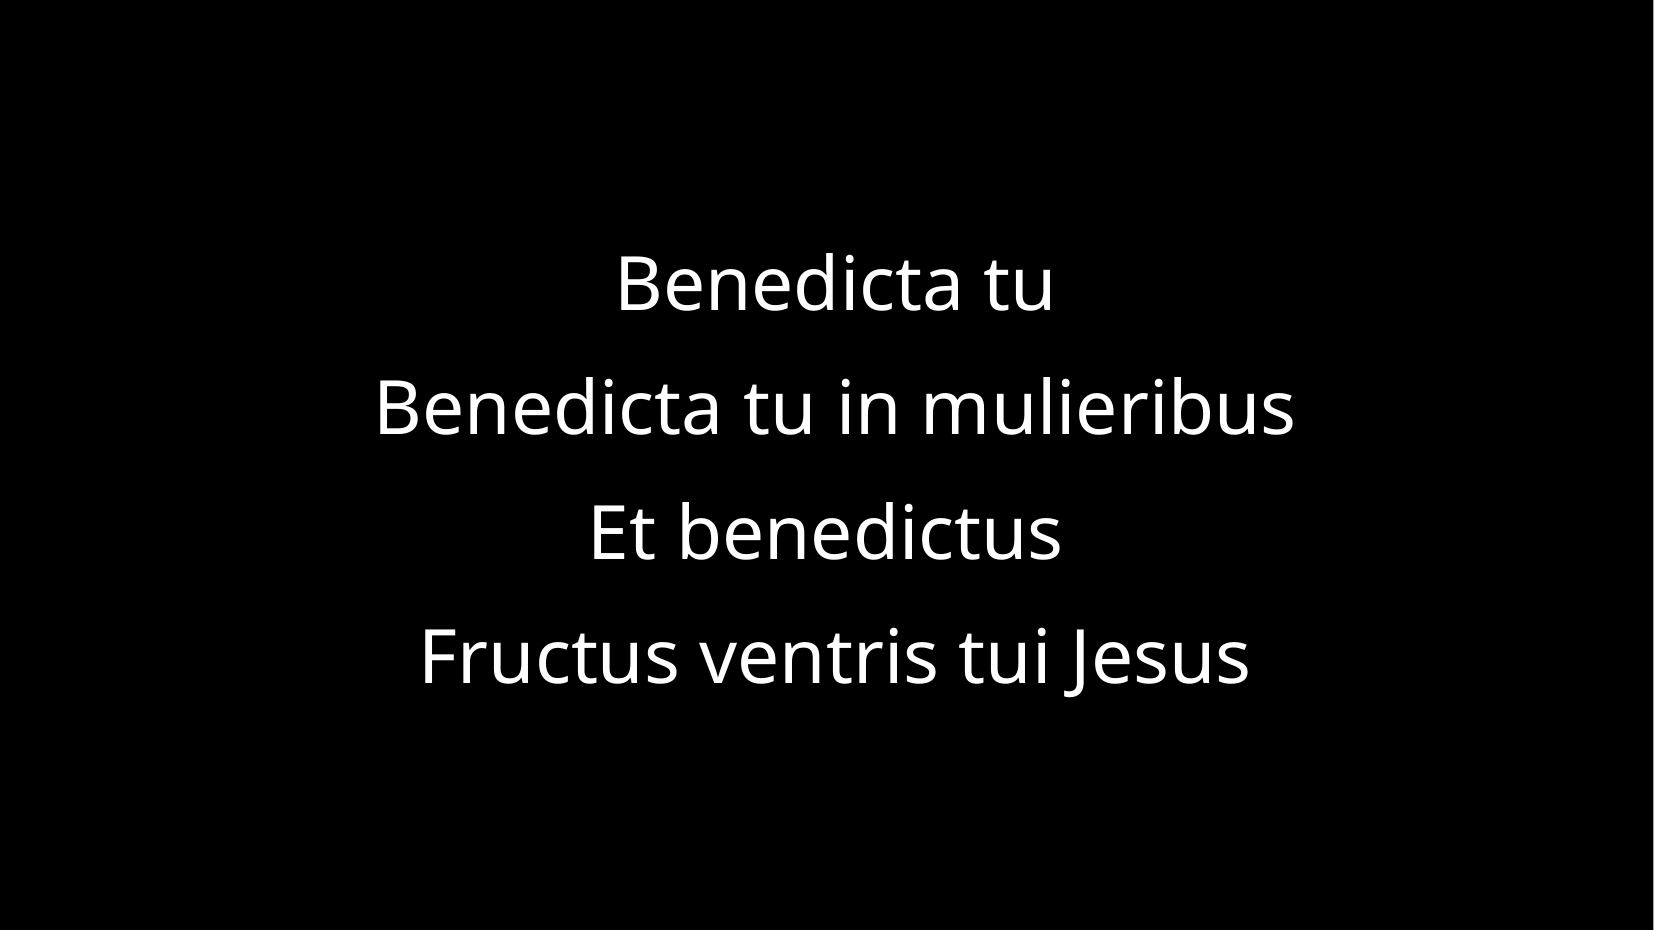

#
Benedicta tu
Benedicta tu in mulieribus
Et benedictus
Fructus ventris tui Jesus